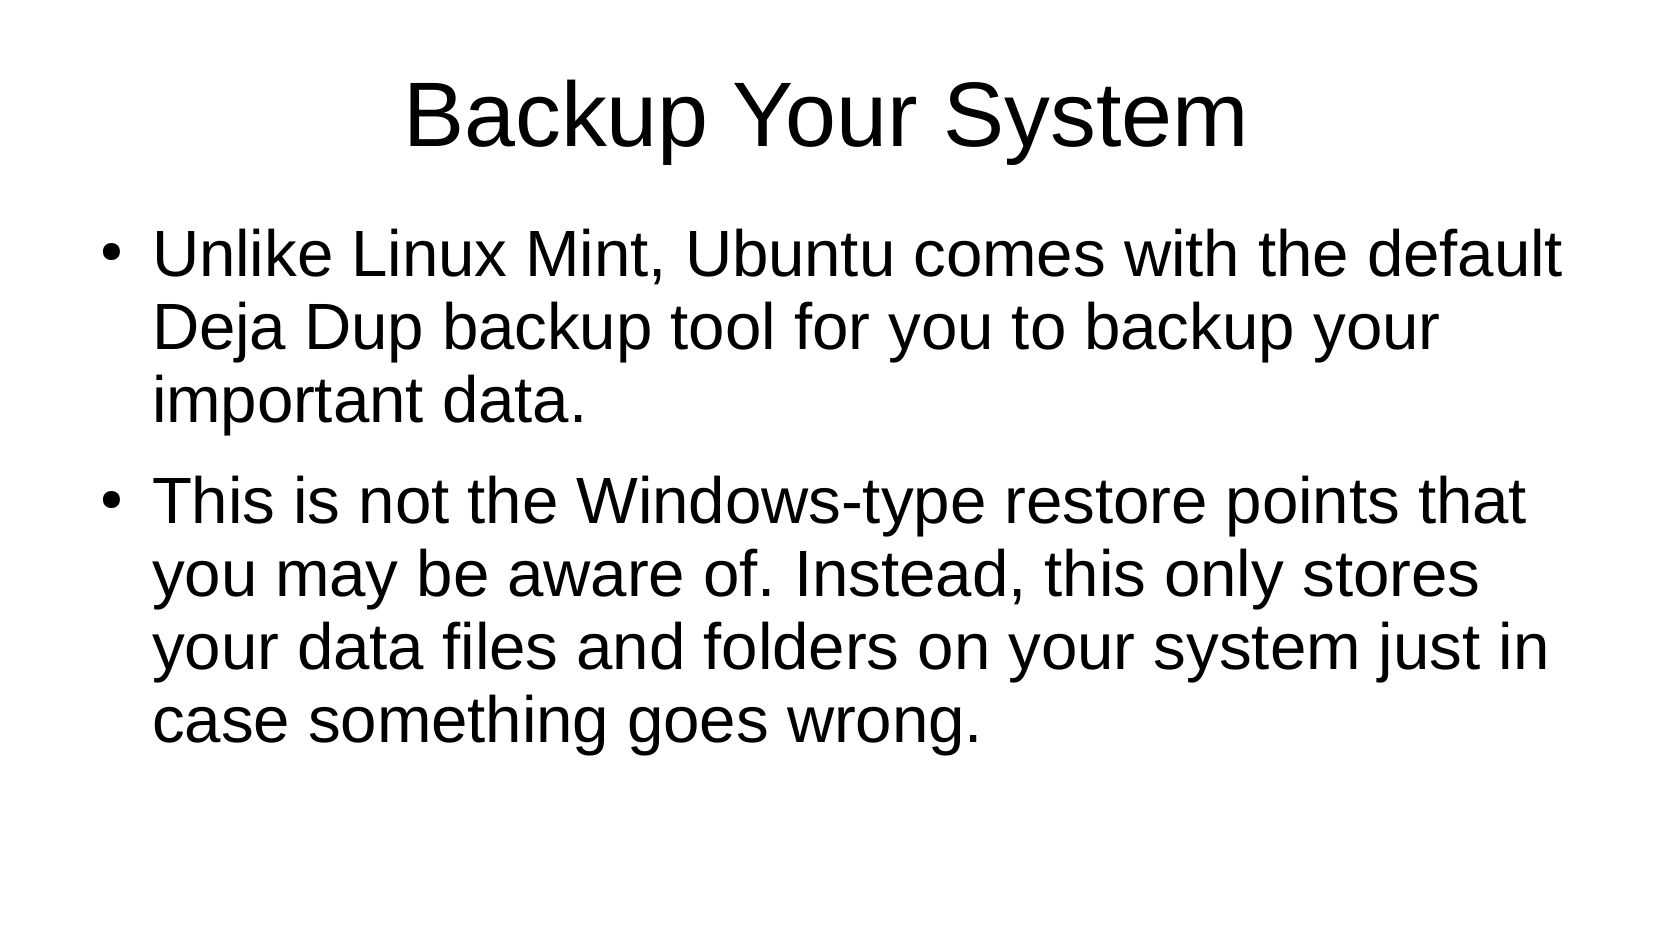

# Backup Your System
Unlike Linux Mint, Ubuntu comes with the default Deja Dup backup tool for you to backup your important data.
This is not the Windows-type restore points that you may be aware of. Instead, this only stores your data files and folders on your system just in case something goes wrong.